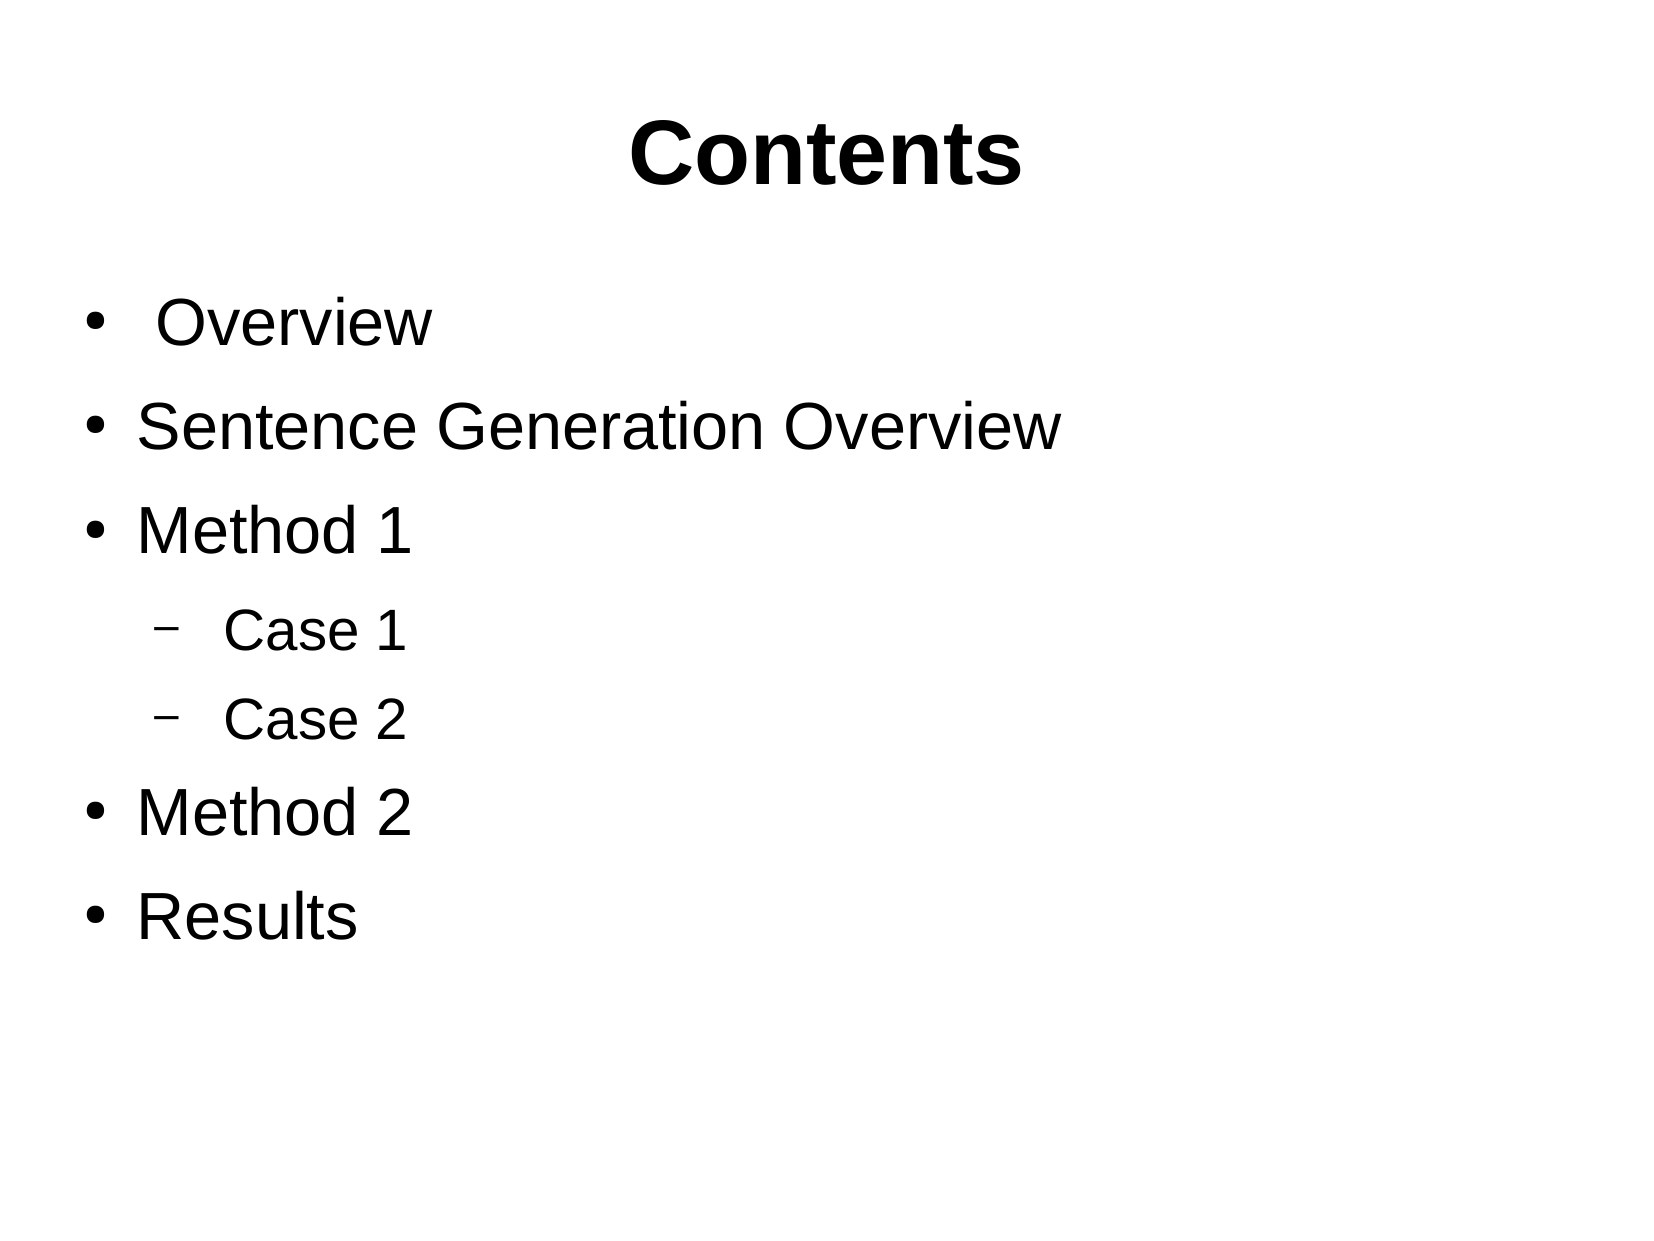

# Contents
 Overview
Sentence Generation Overview
Method 1
 Case 1
 Case 2
Method 2
Results